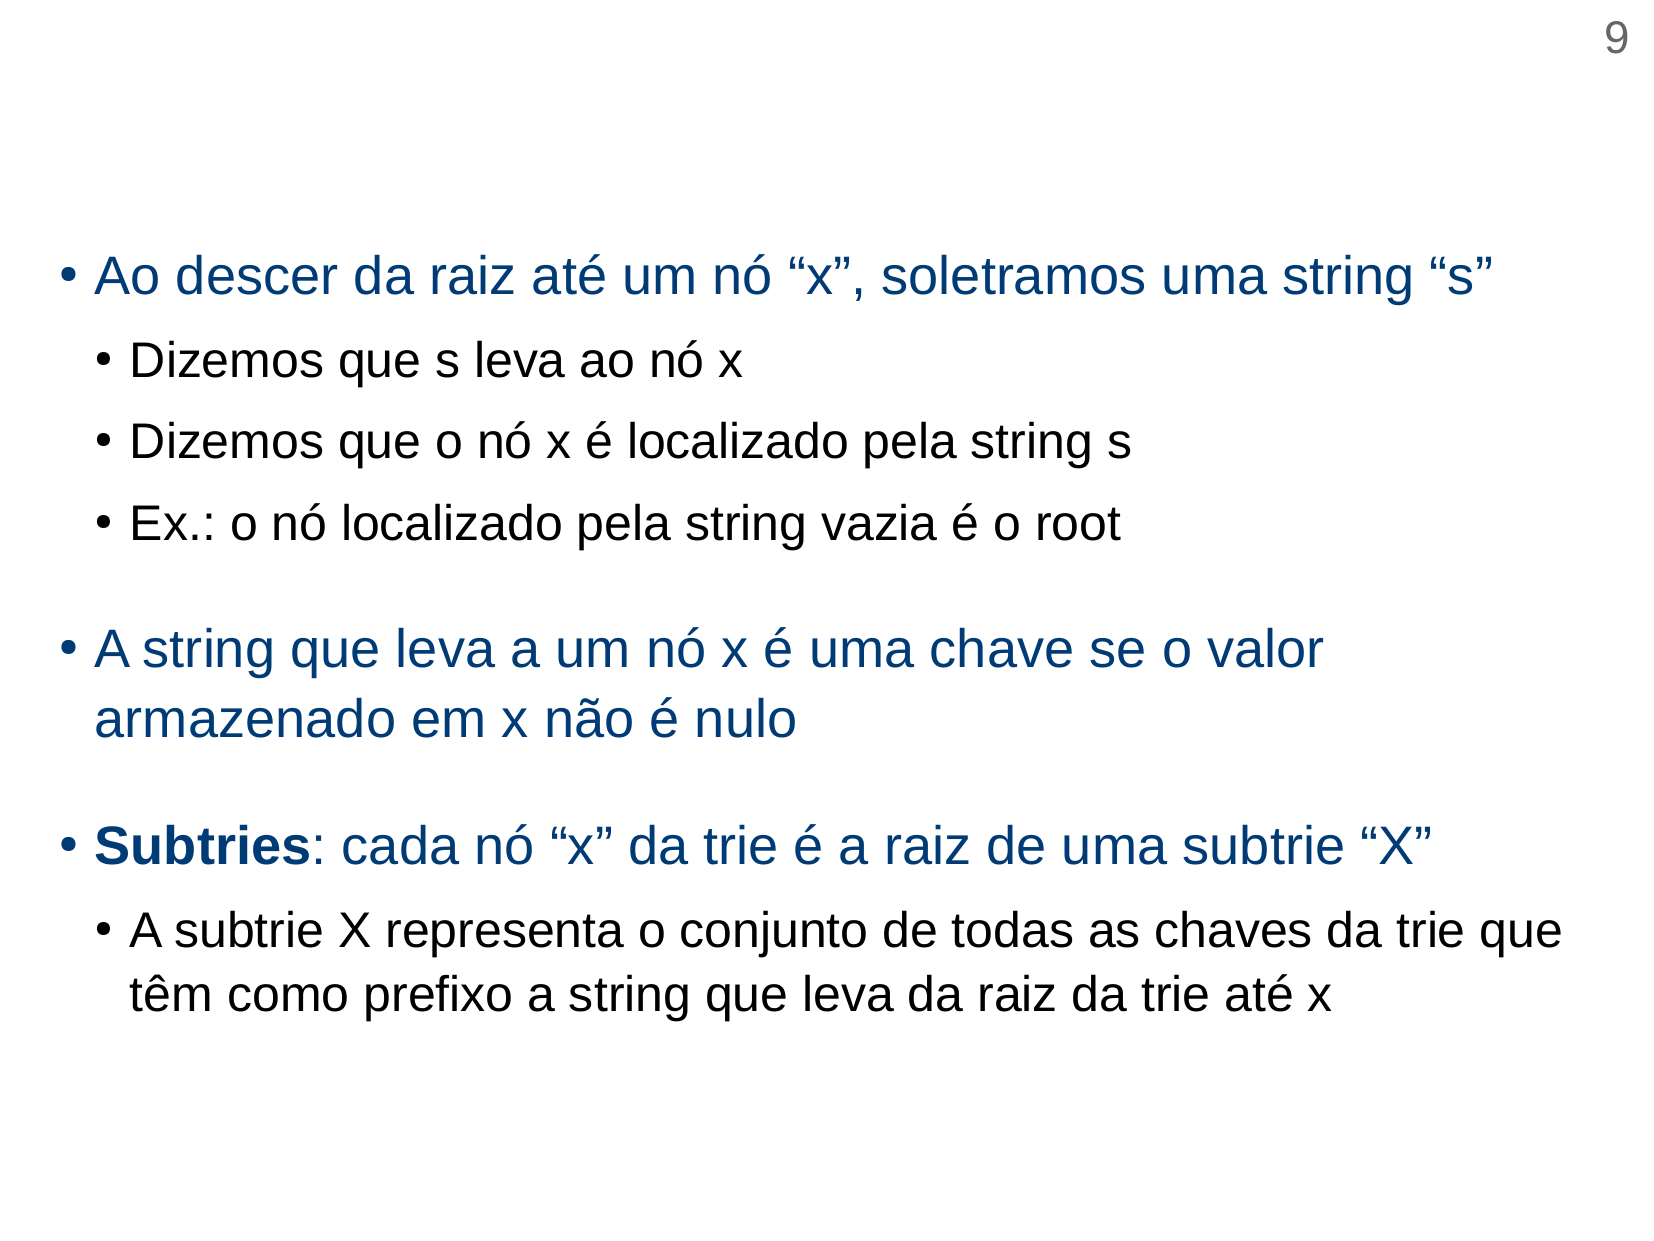

9
#
Ao descer da raiz até um nó “x”, soletramos uma string “s”
Dizemos que s leva ao nó x
Dizemos que o nó x é localizado pela string s
Ex.: o nó localizado pela string vazia é o root
A string que leva a um nó x é uma chave se o valor armazenado em x não é nulo
Subtries: cada nó “x” da trie é a raiz de uma subtrie “X”
A subtrie X representa o conjunto de todas as chaves da trie que têm como prefixo a string que leva da raiz da trie até x